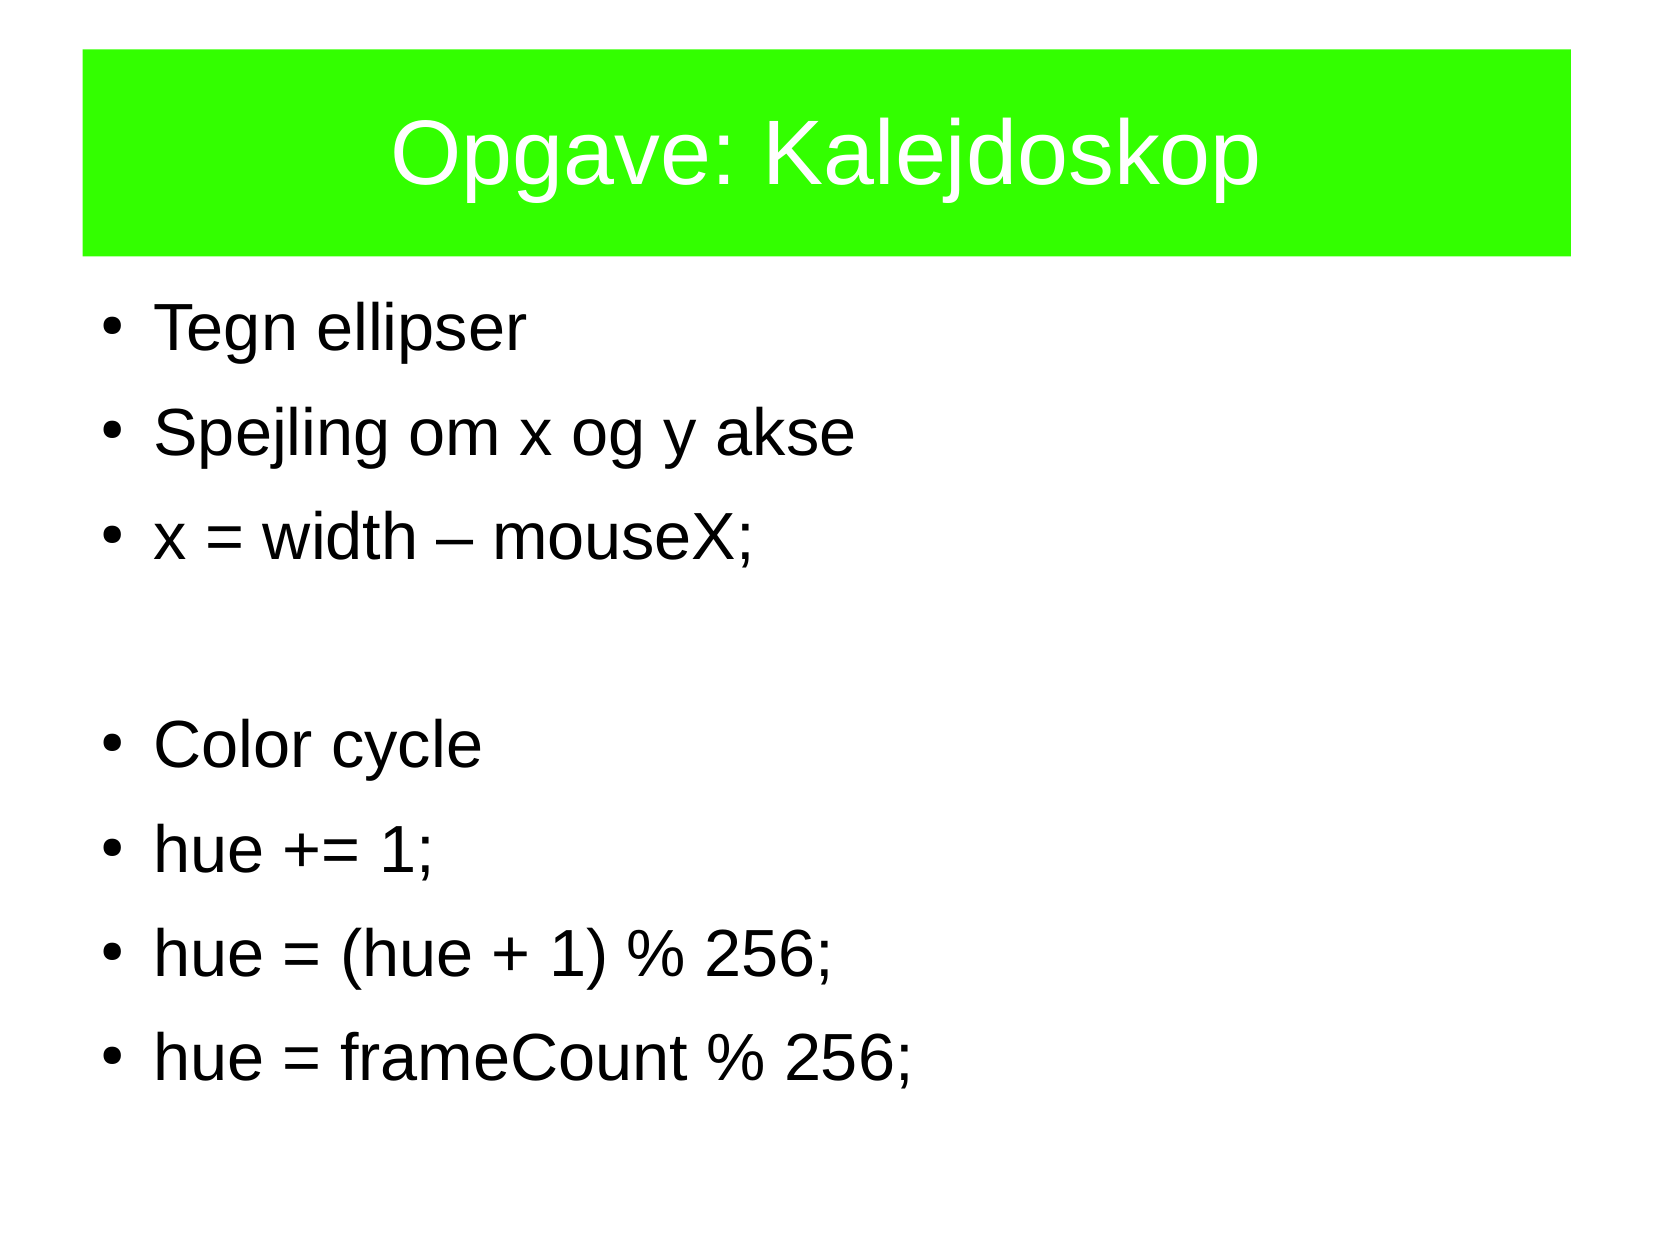

# Opgave: Kalejdoskop
Tegn ellipser
Spejling om x og y akse
x = width – mouseX;
Color cycle
hue += 1;
hue = (hue + 1) % 256;
hue = frameCount % 256;